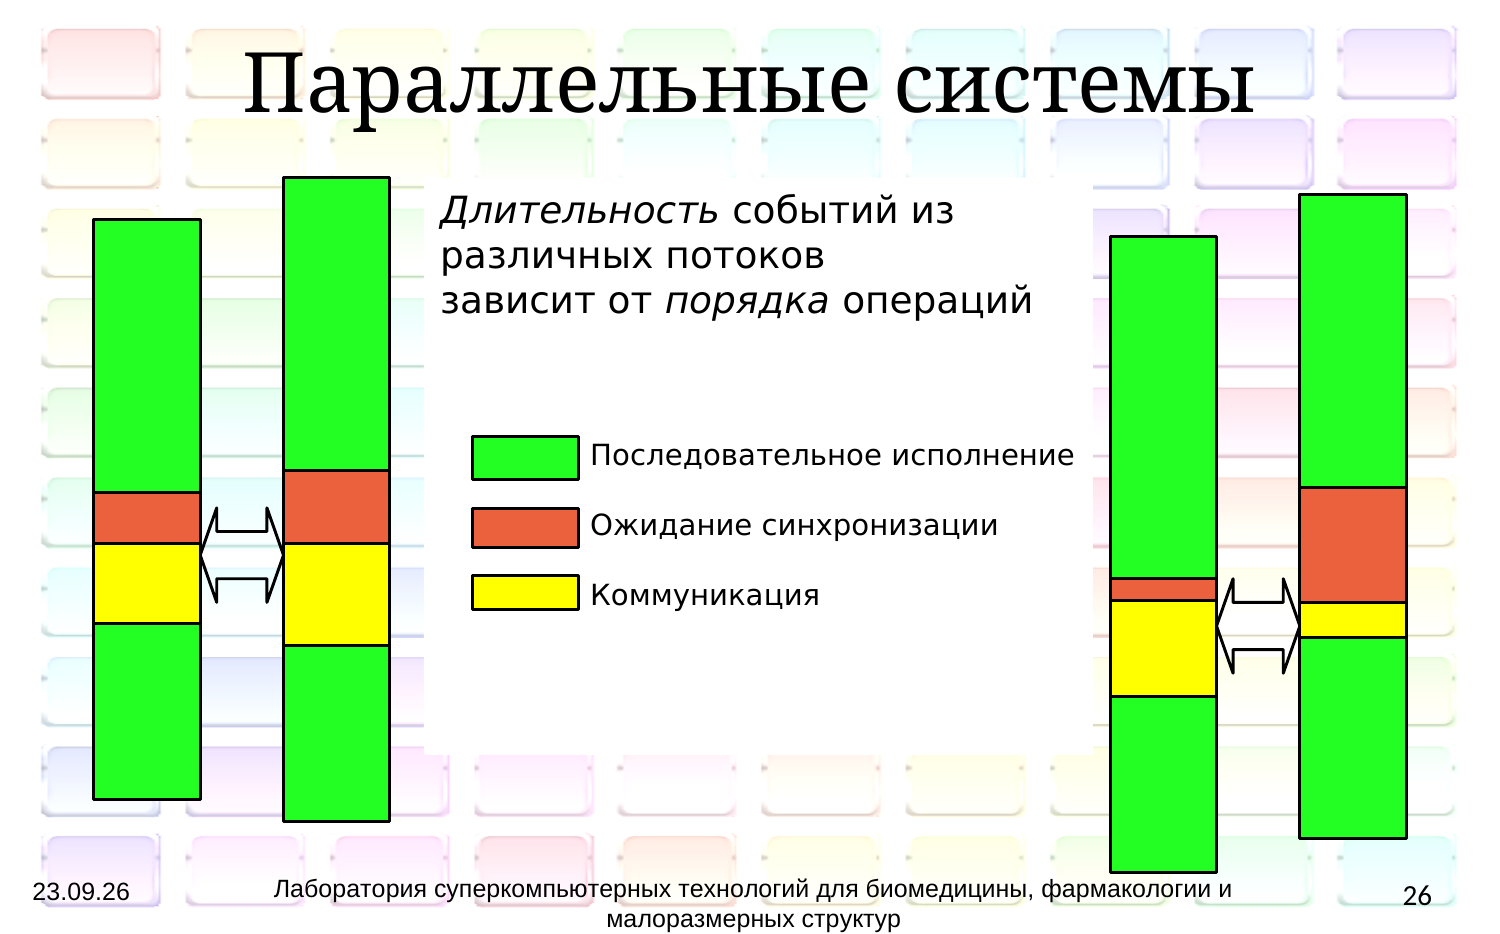

# Параллельные системы
Длительность событий из
различных потоков
зависит от порядка операций
	Последовательное исполнение
	Ожидание синхронизации
	Коммуникация
Лаборатория суперкомпьютерных технологий для биомедицины, фармакологии и малоразмерных структур